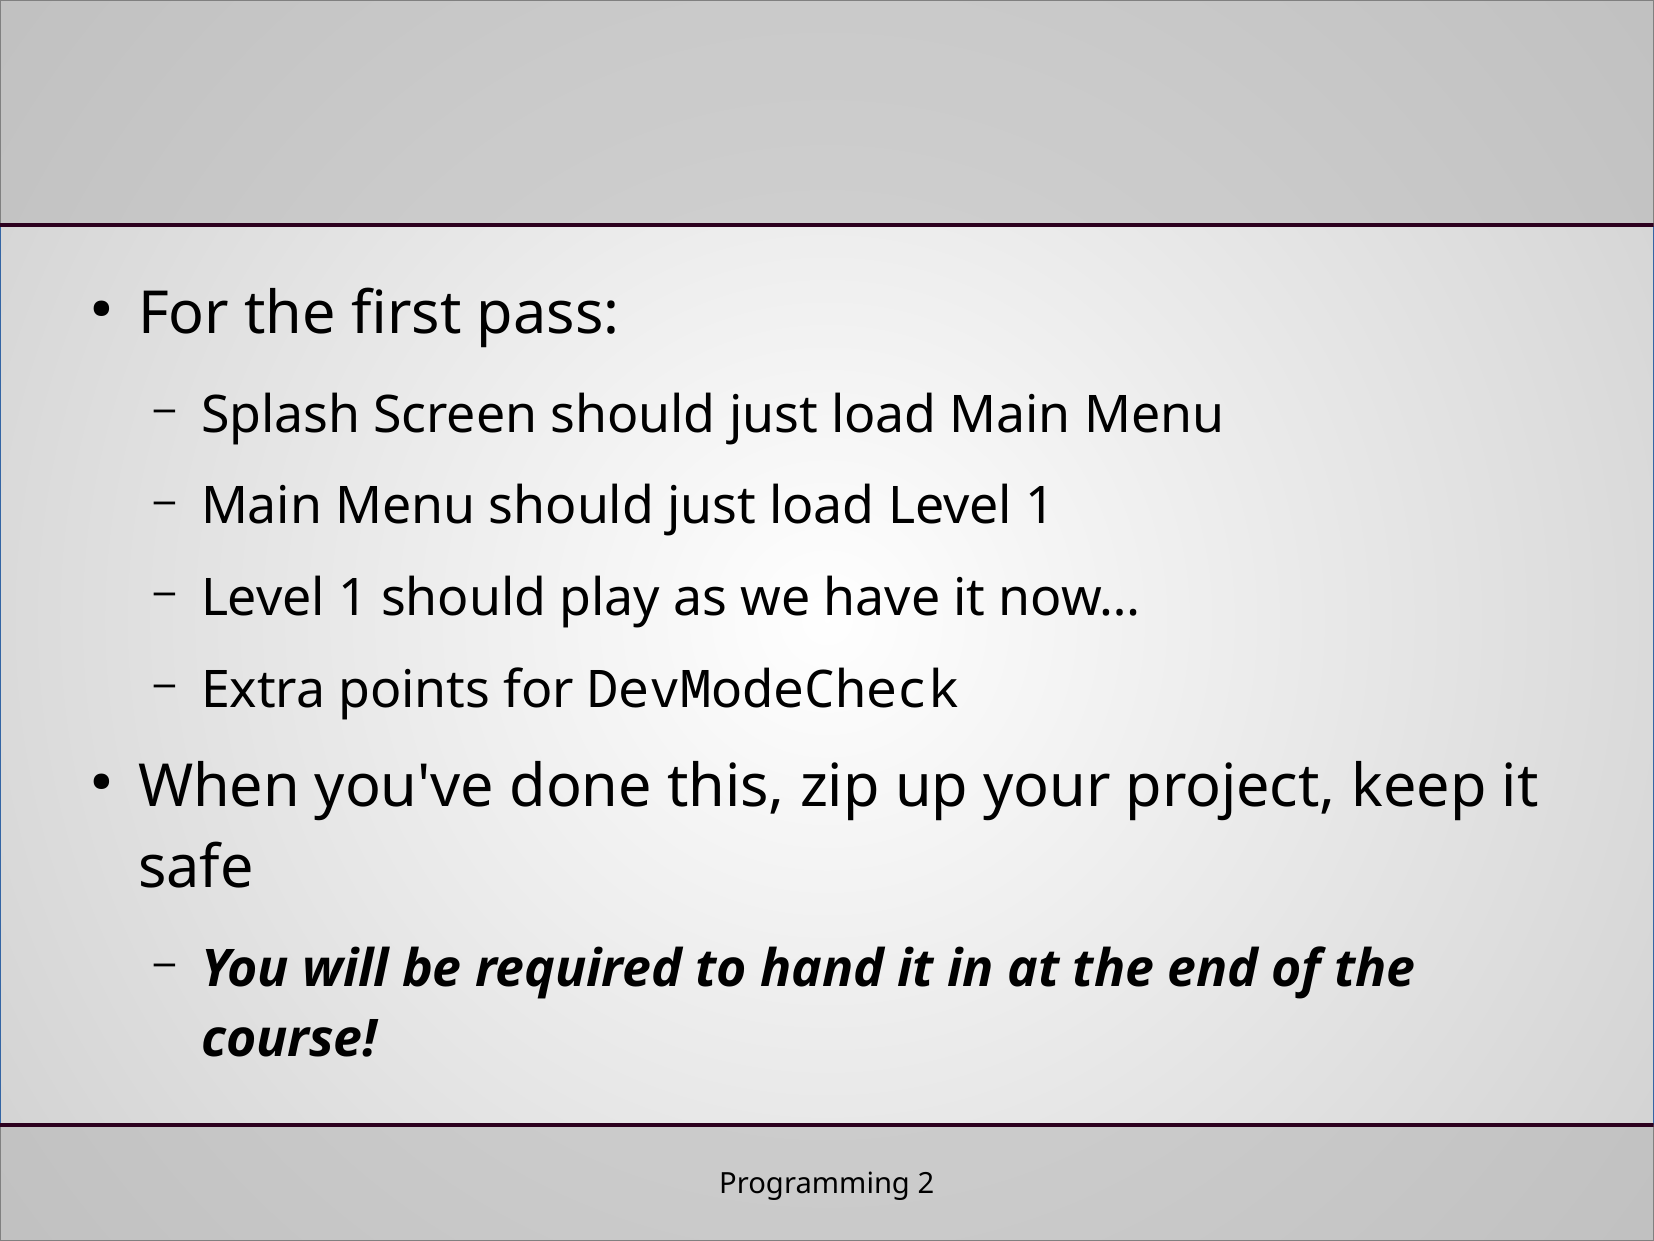

#
For the first pass:
Splash Screen should just load Main Menu
Main Menu should just load Level 1
Level 1 should play as we have it now…
Extra points for DevModeCheck
When you've done this, zip up your project, keep it safe
You will be required to hand it in at the end of the course!